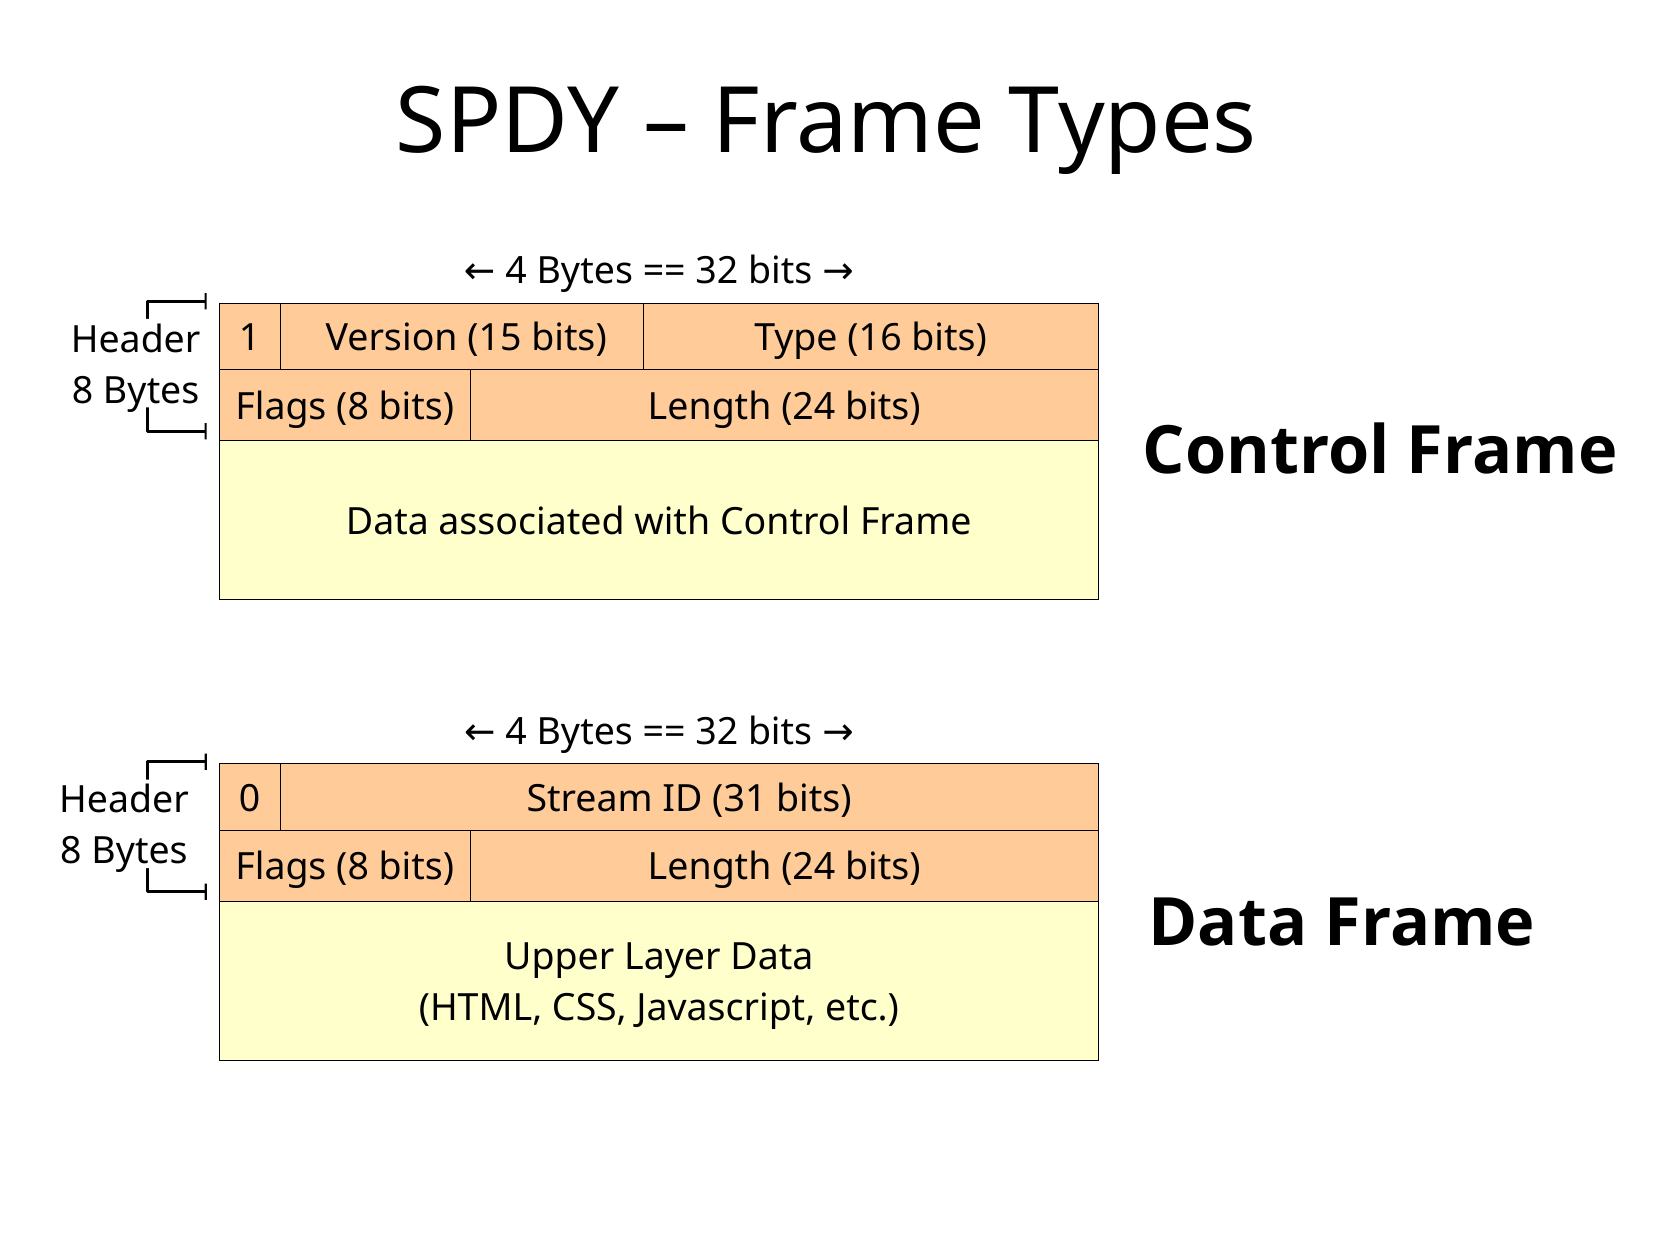

# SPDY – Frame Types
| ← 4 Bytes == 32 bits → | | | |
| --- | --- | --- | --- |
| 1 | Version (15 bits) | | Type (16 bits) |
| Flags (8 bits) | | Length (24 bits) | |
| Data associated with Control Frame | | | |
Header
8 Bytes
Control Frame
| ← 4 Bytes == 32 bits → | | |
| --- | --- | --- |
| 0 | Stream ID (31 bits) | |
| Flags (8 bits) | | Length (24 bits) |
| Upper Layer Data (HTML, CSS, Javascript, etc.) | | |
Header
8 Bytes
Data Frame